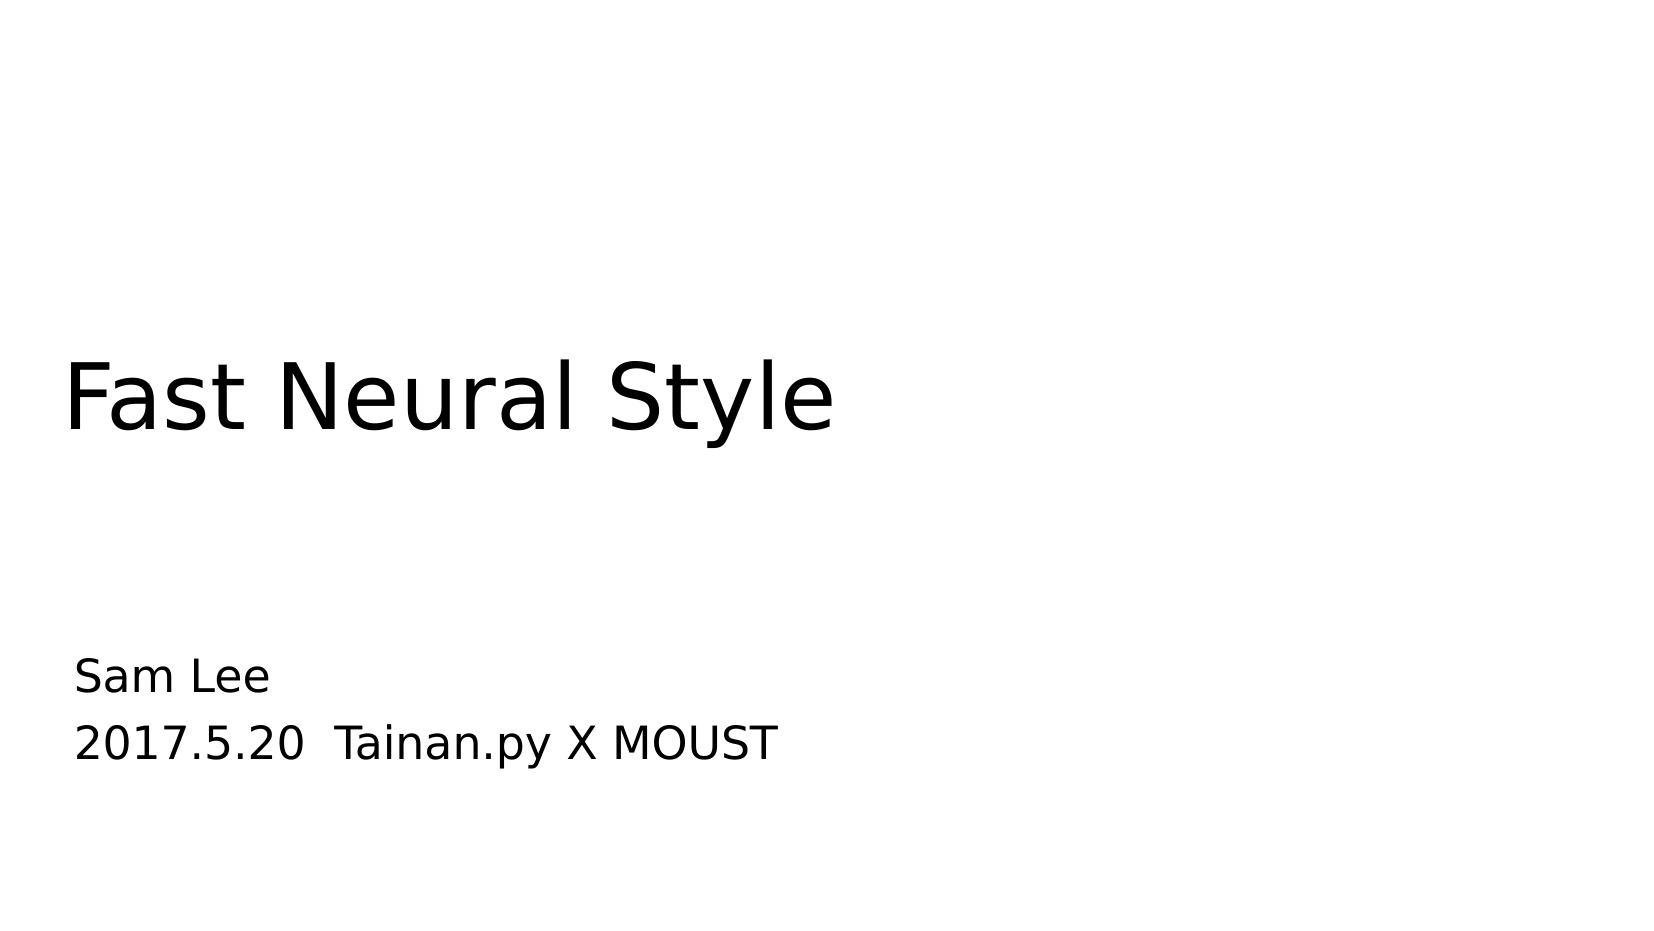

Fast Neural Style
Sam Lee
2017.5.20 Tainan.py X MOUST